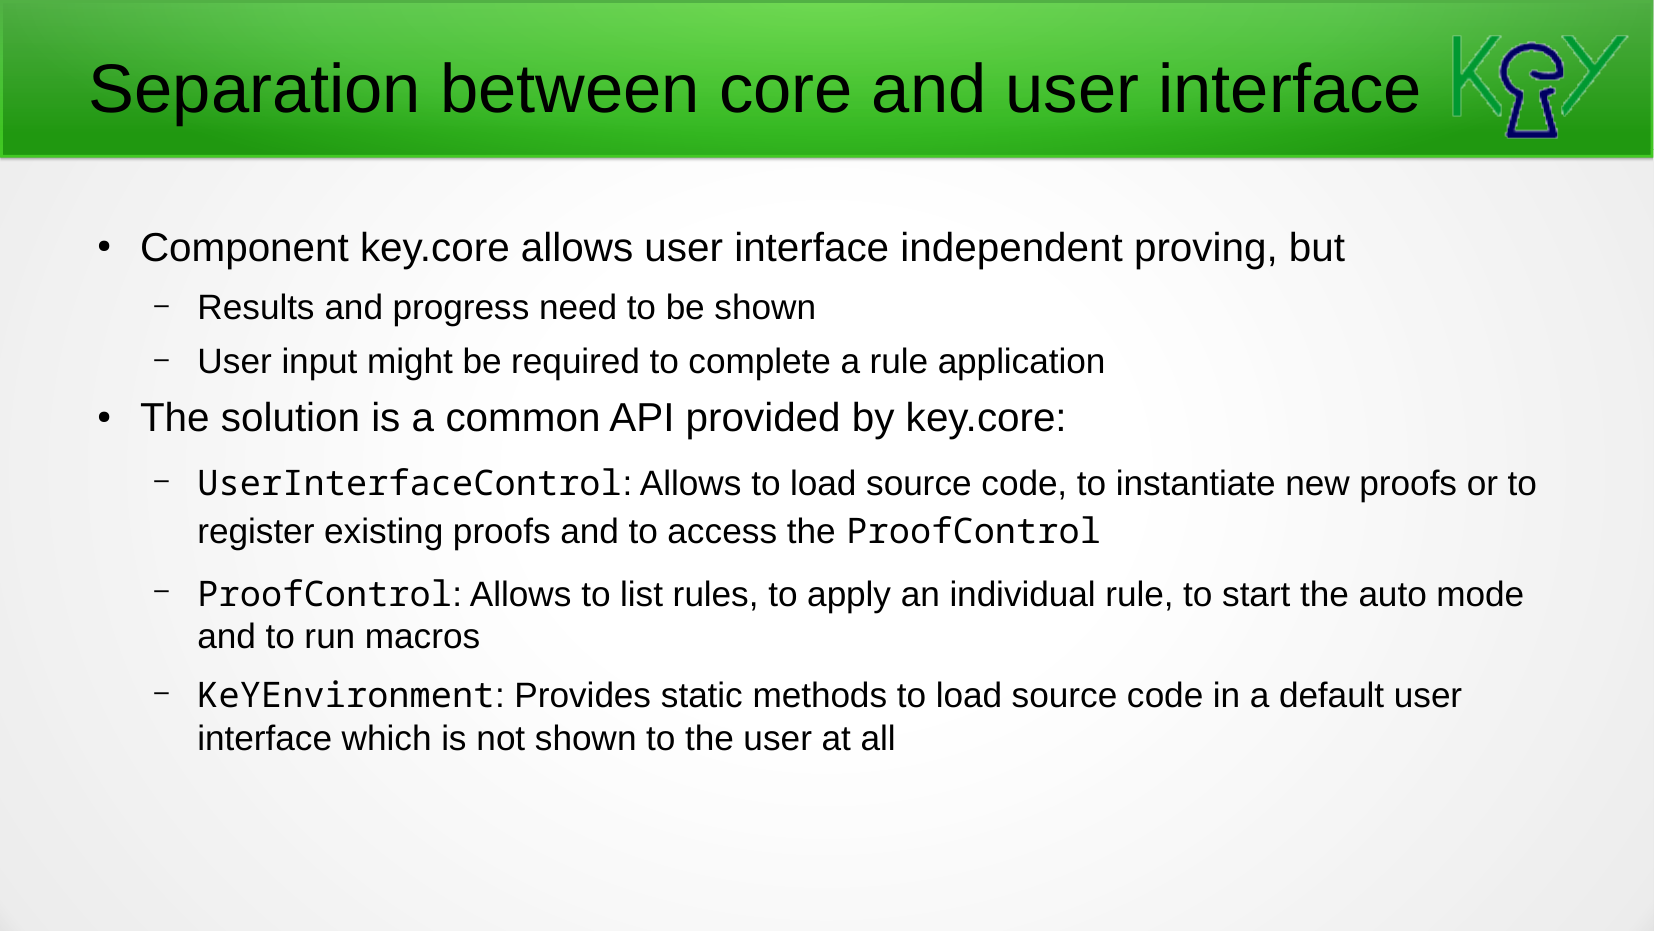

# Separation between core and user interface
Component key.core allows user interface independent proving, but
Results and progress need to be shown
User input might be required to complete a rule application
The solution is a common API provided by key.core:
UserInterfaceControl: Allows to load source code, to instantiate new proofs or to register existing proofs and to access the ProofControl
ProofControl: Allows to list rules, to apply an individual rule, to start the auto mode and to run macros
KeYEnvironment: Provides static methods to load source code in a default user interface which is not shown to the user at all